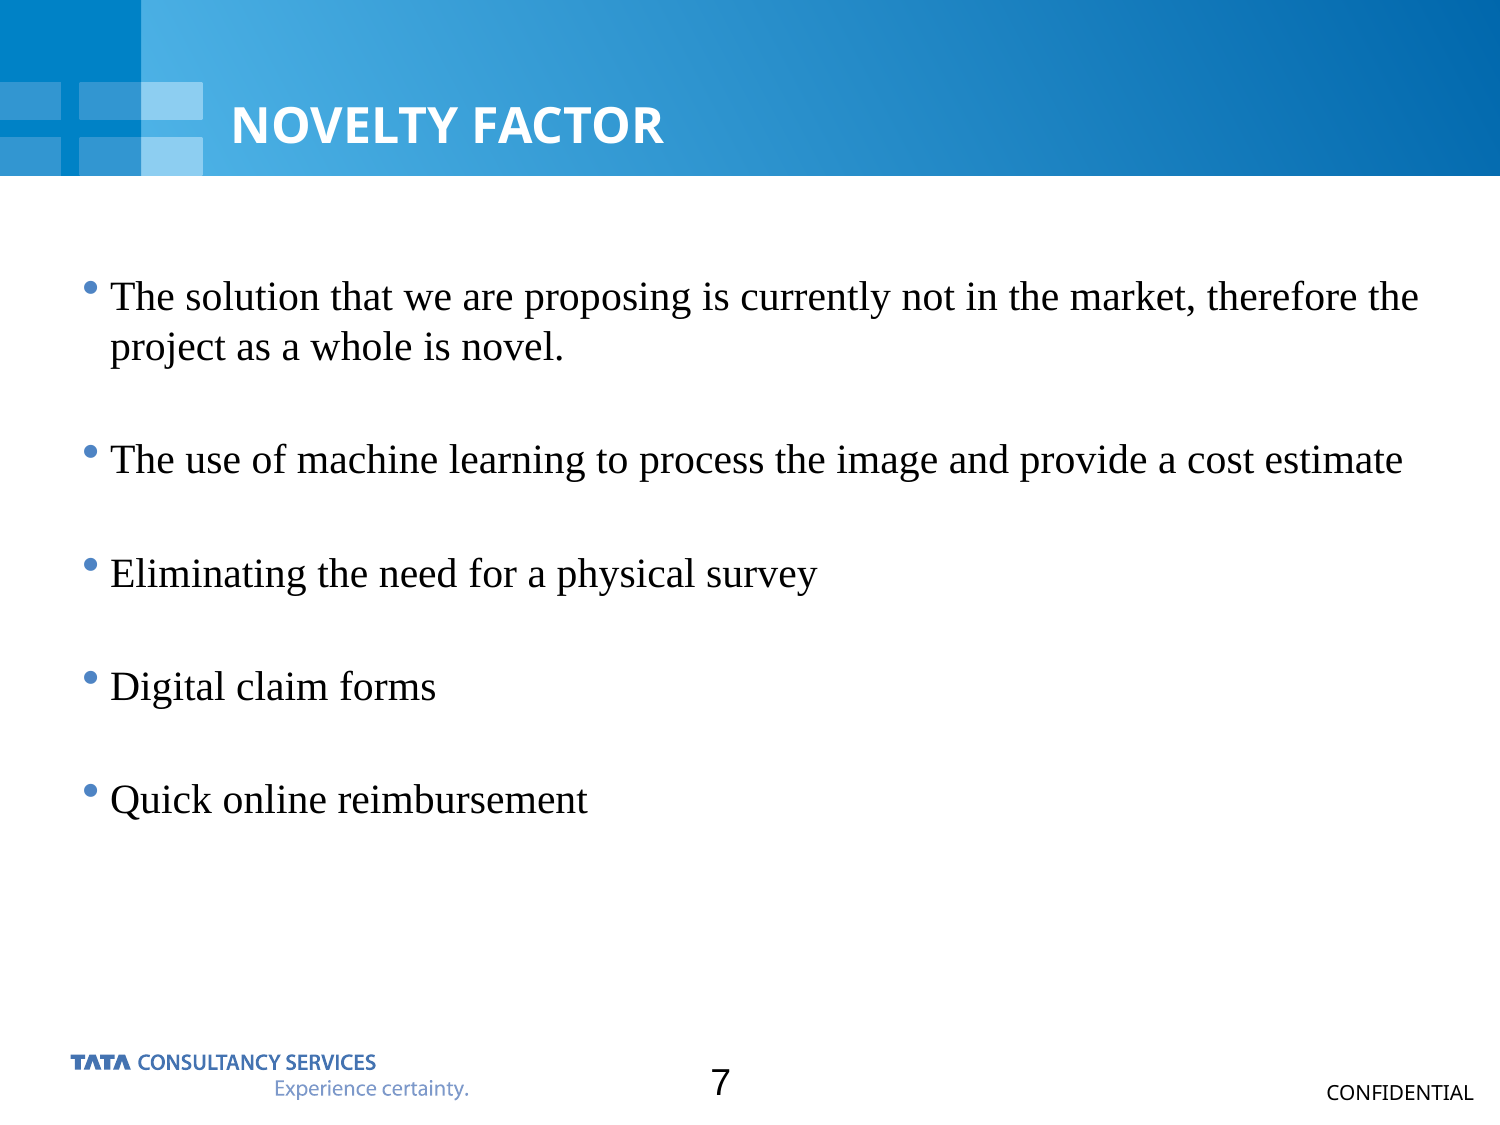

# NOVELTY FACTOR
The solution that we are proposing is currently not in the market, therefore the project as a whole is novel.
The use of machine learning to process the image and provide a cost estimate
Eliminating the need for a physical survey
Digital claim forms
Quick online reimbursement